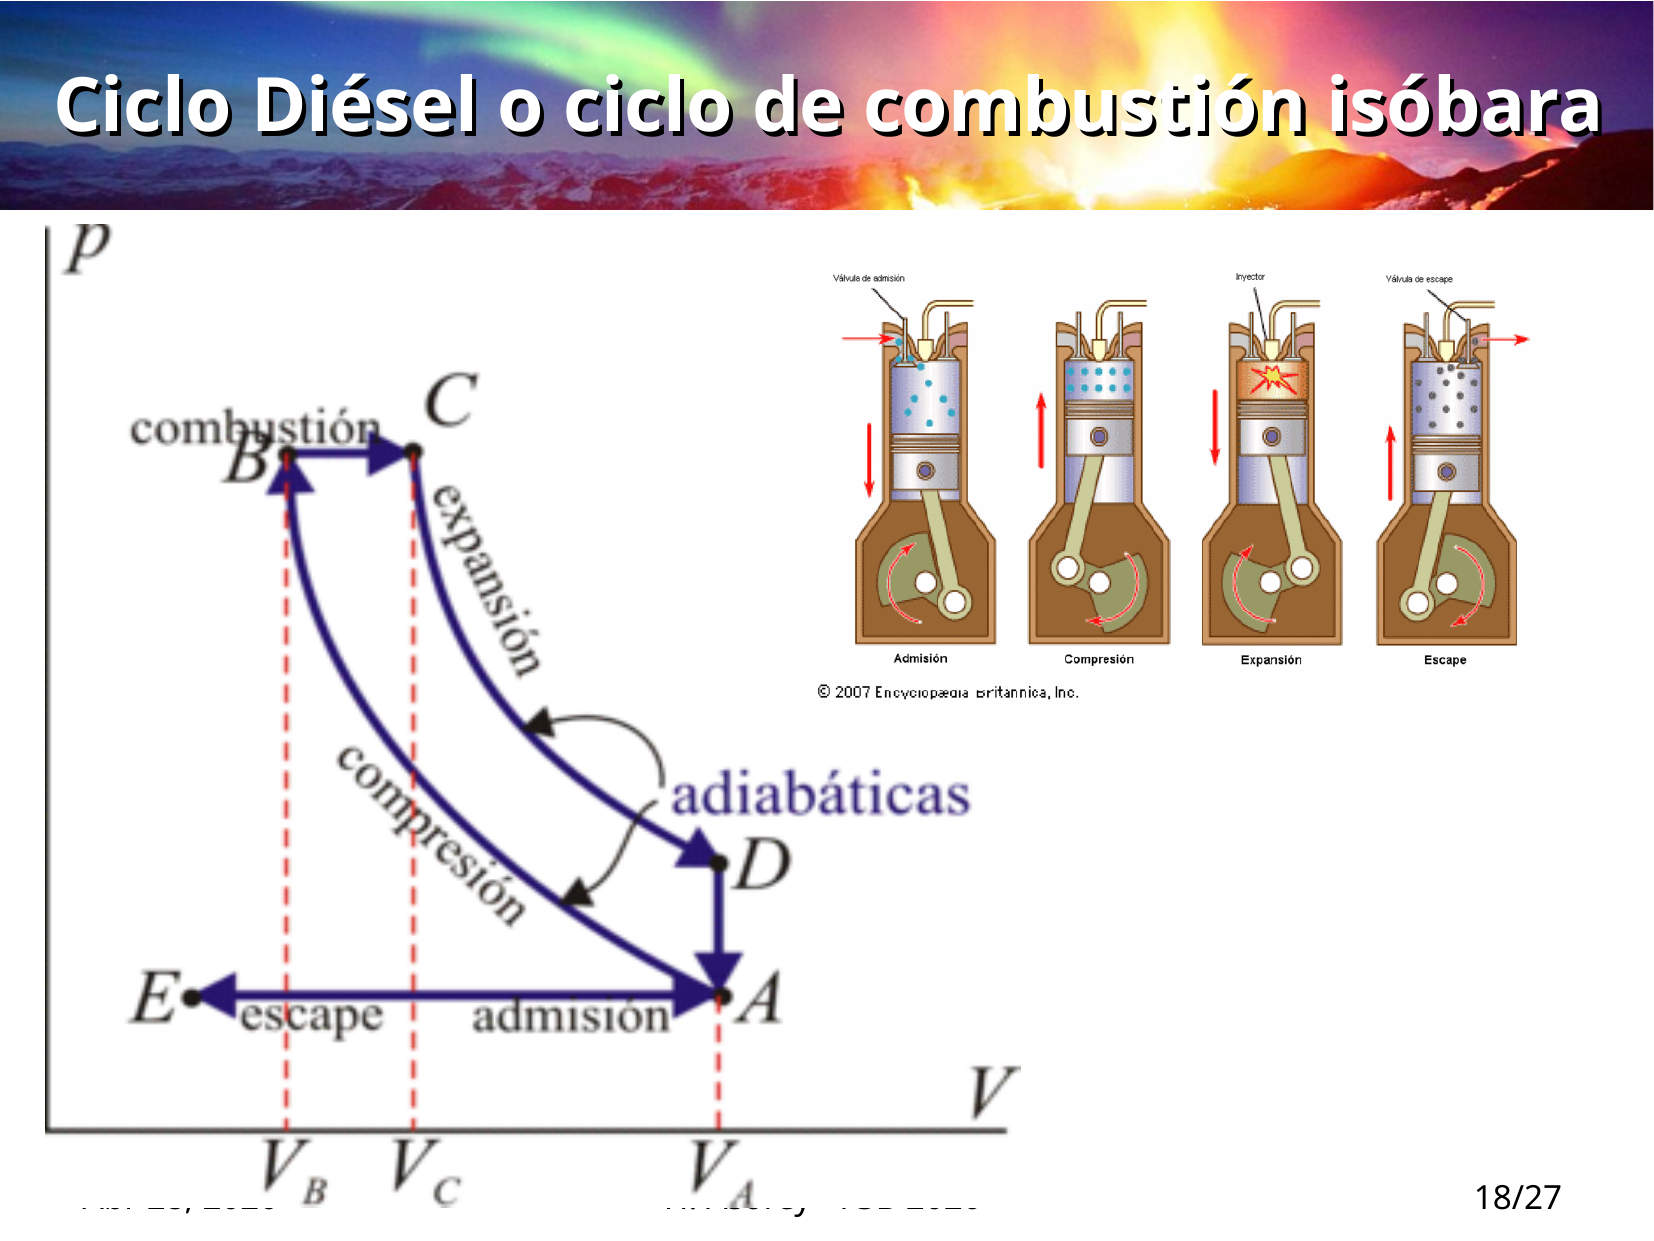

# Ciclo Diésel o ciclo de combustión isóbara
Abr 28, 2020
H. Asorey - F3B 2020
18